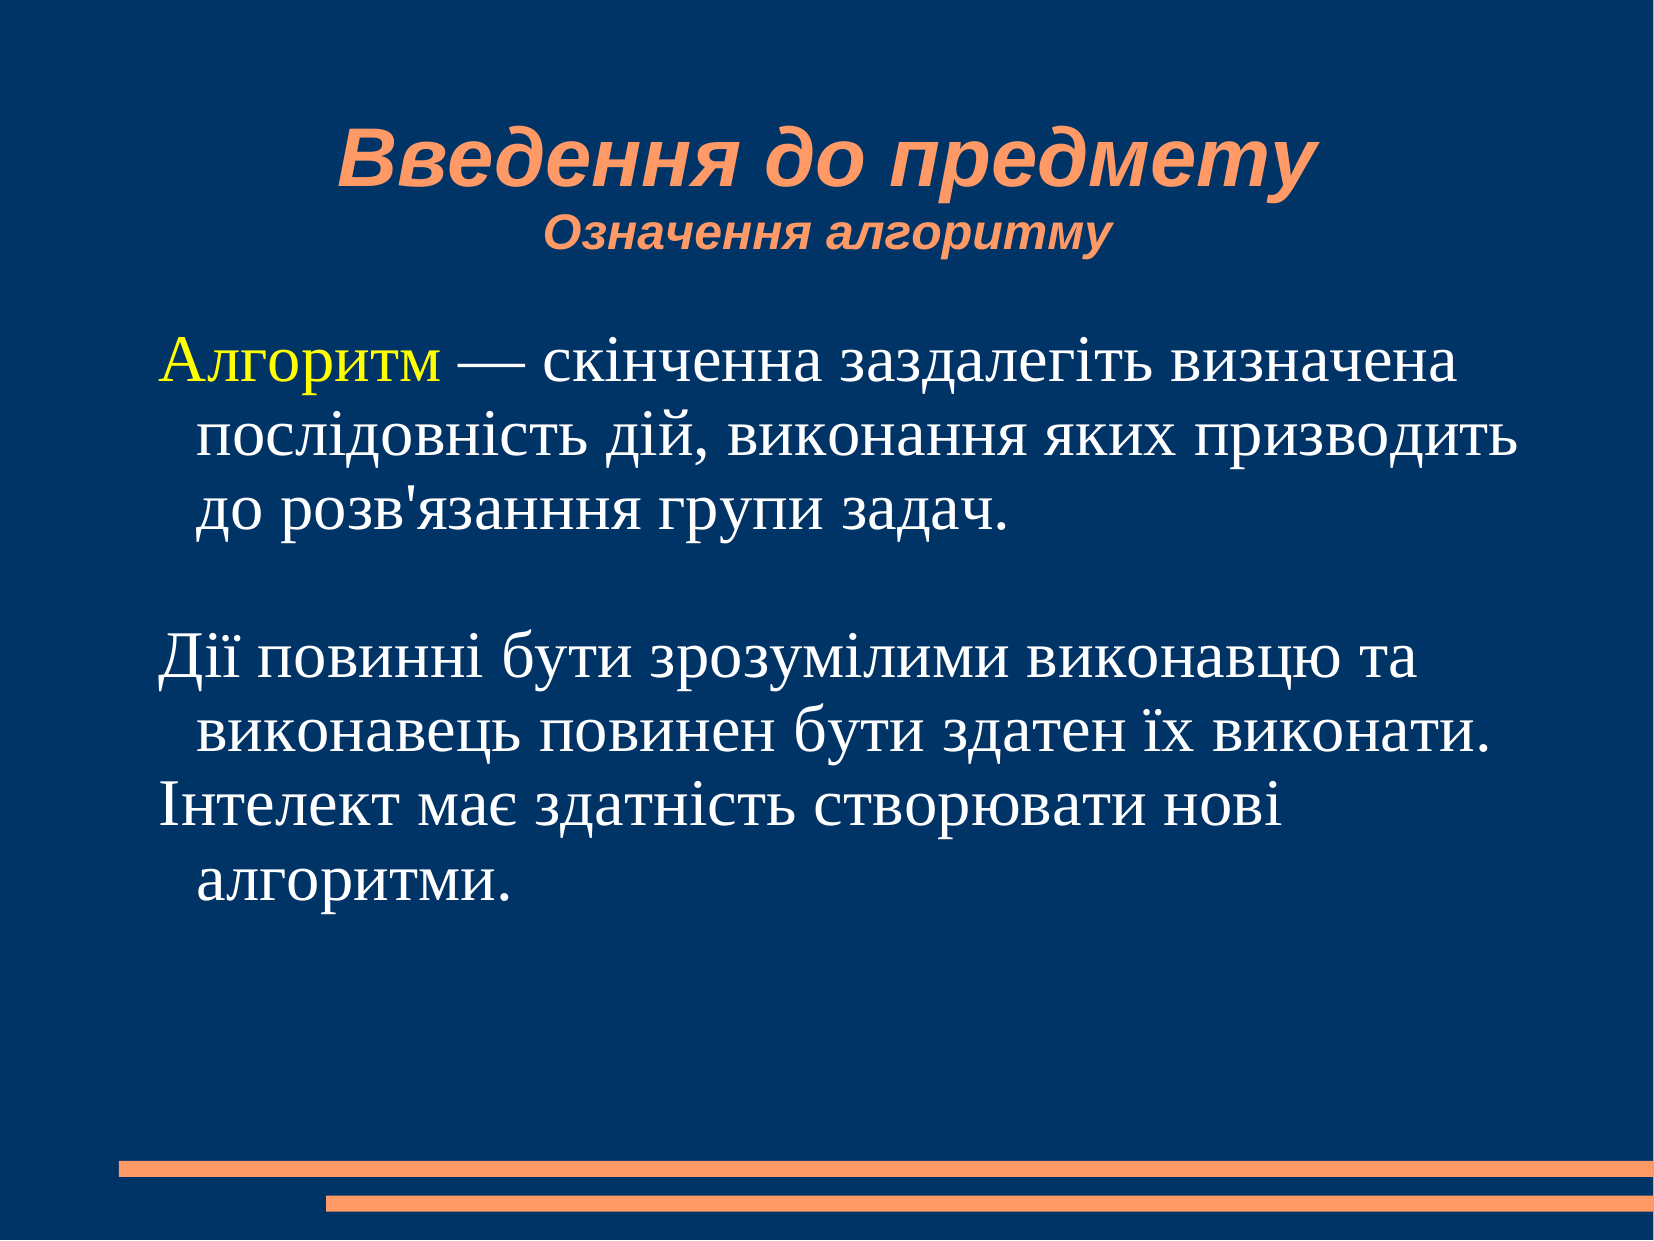

# Введення до предмету Означення алгоритму
Алгоритм — скінченна заздалегіть визначена послідовність дій, виконання яких призводить до розв'язанння групи задач.
Дії повинні бути зрозумілими виконавцю та виконавець повинен бути здатен їх виконати.
Інтелект має здатність створювати нові алгоритми.